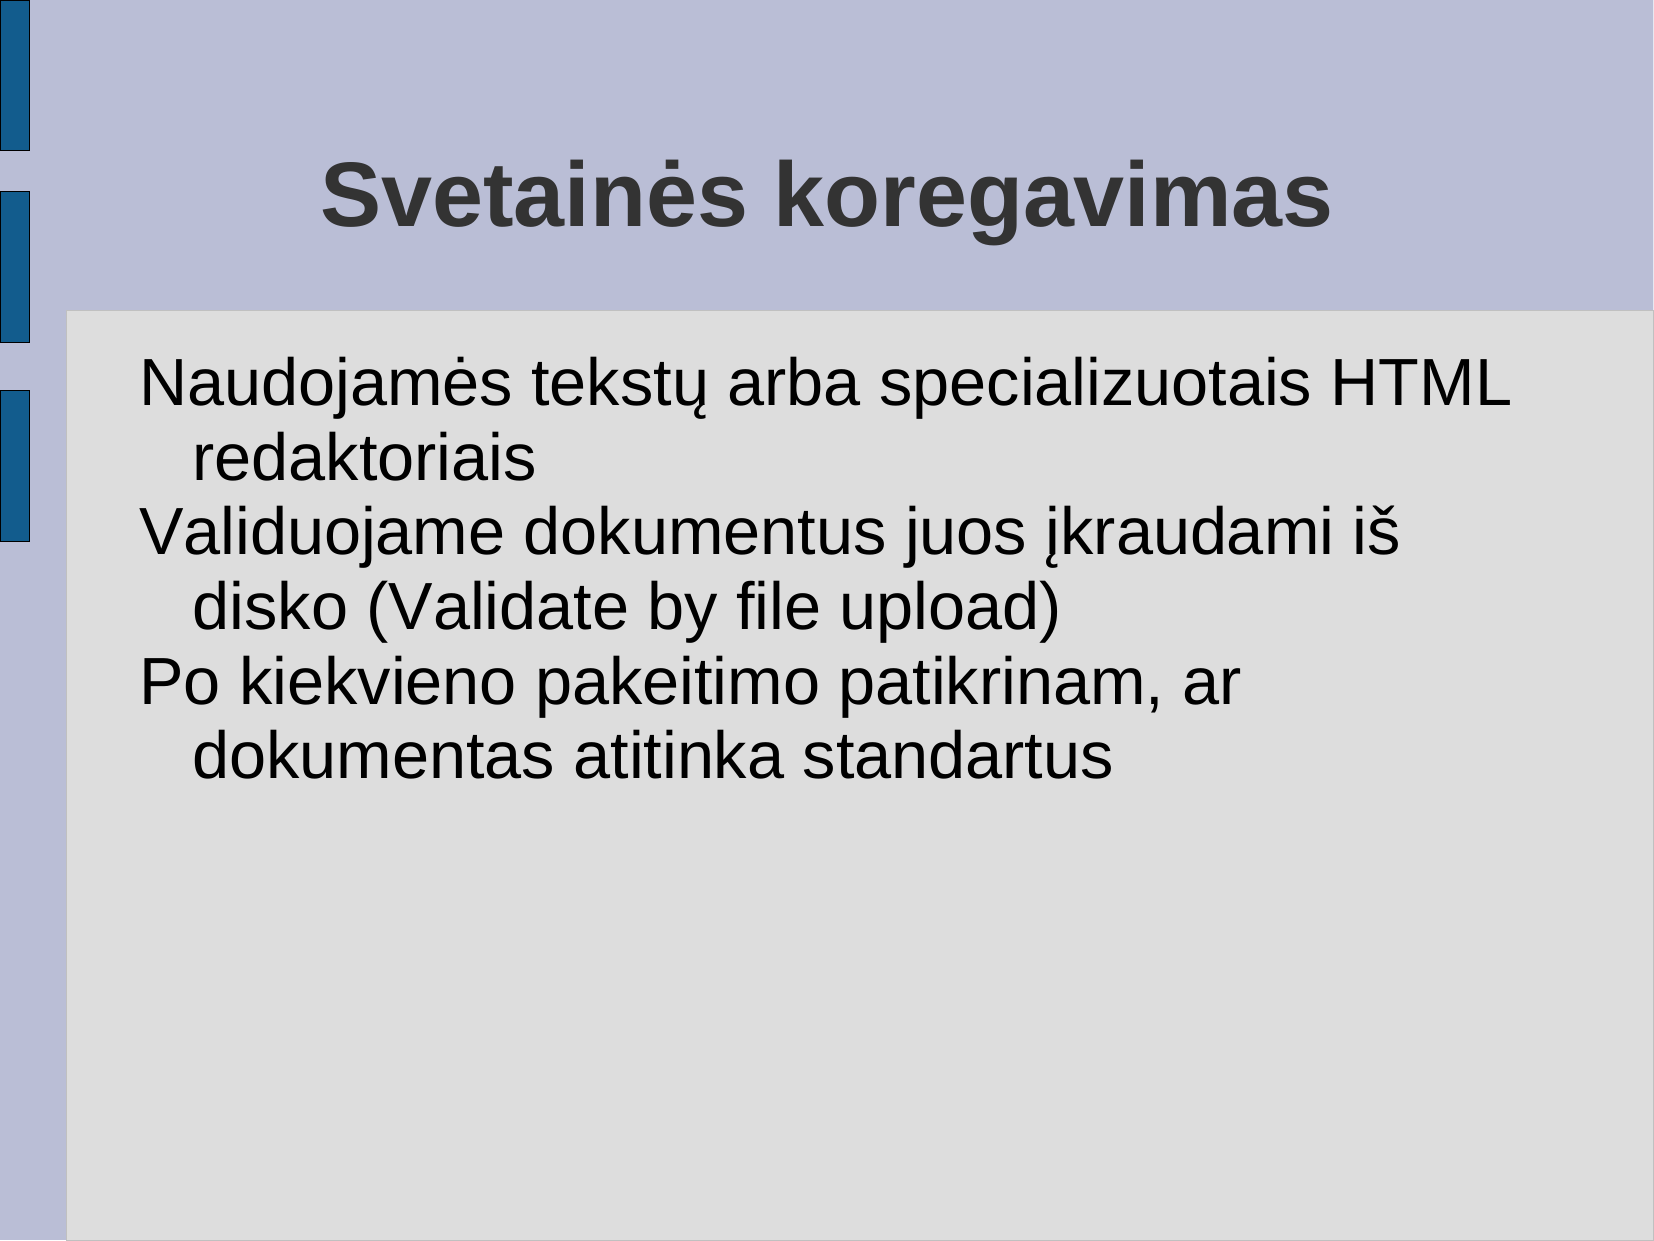

# Svetainės koregavimas
Naudojamės tekstų arba specializuotais HTML redaktoriais
Validuojame dokumentus juos įkraudami iš disko (Validate by file upload)
Po kiekvieno pakeitimo patikrinam, ar dokumentas atitinka standartus